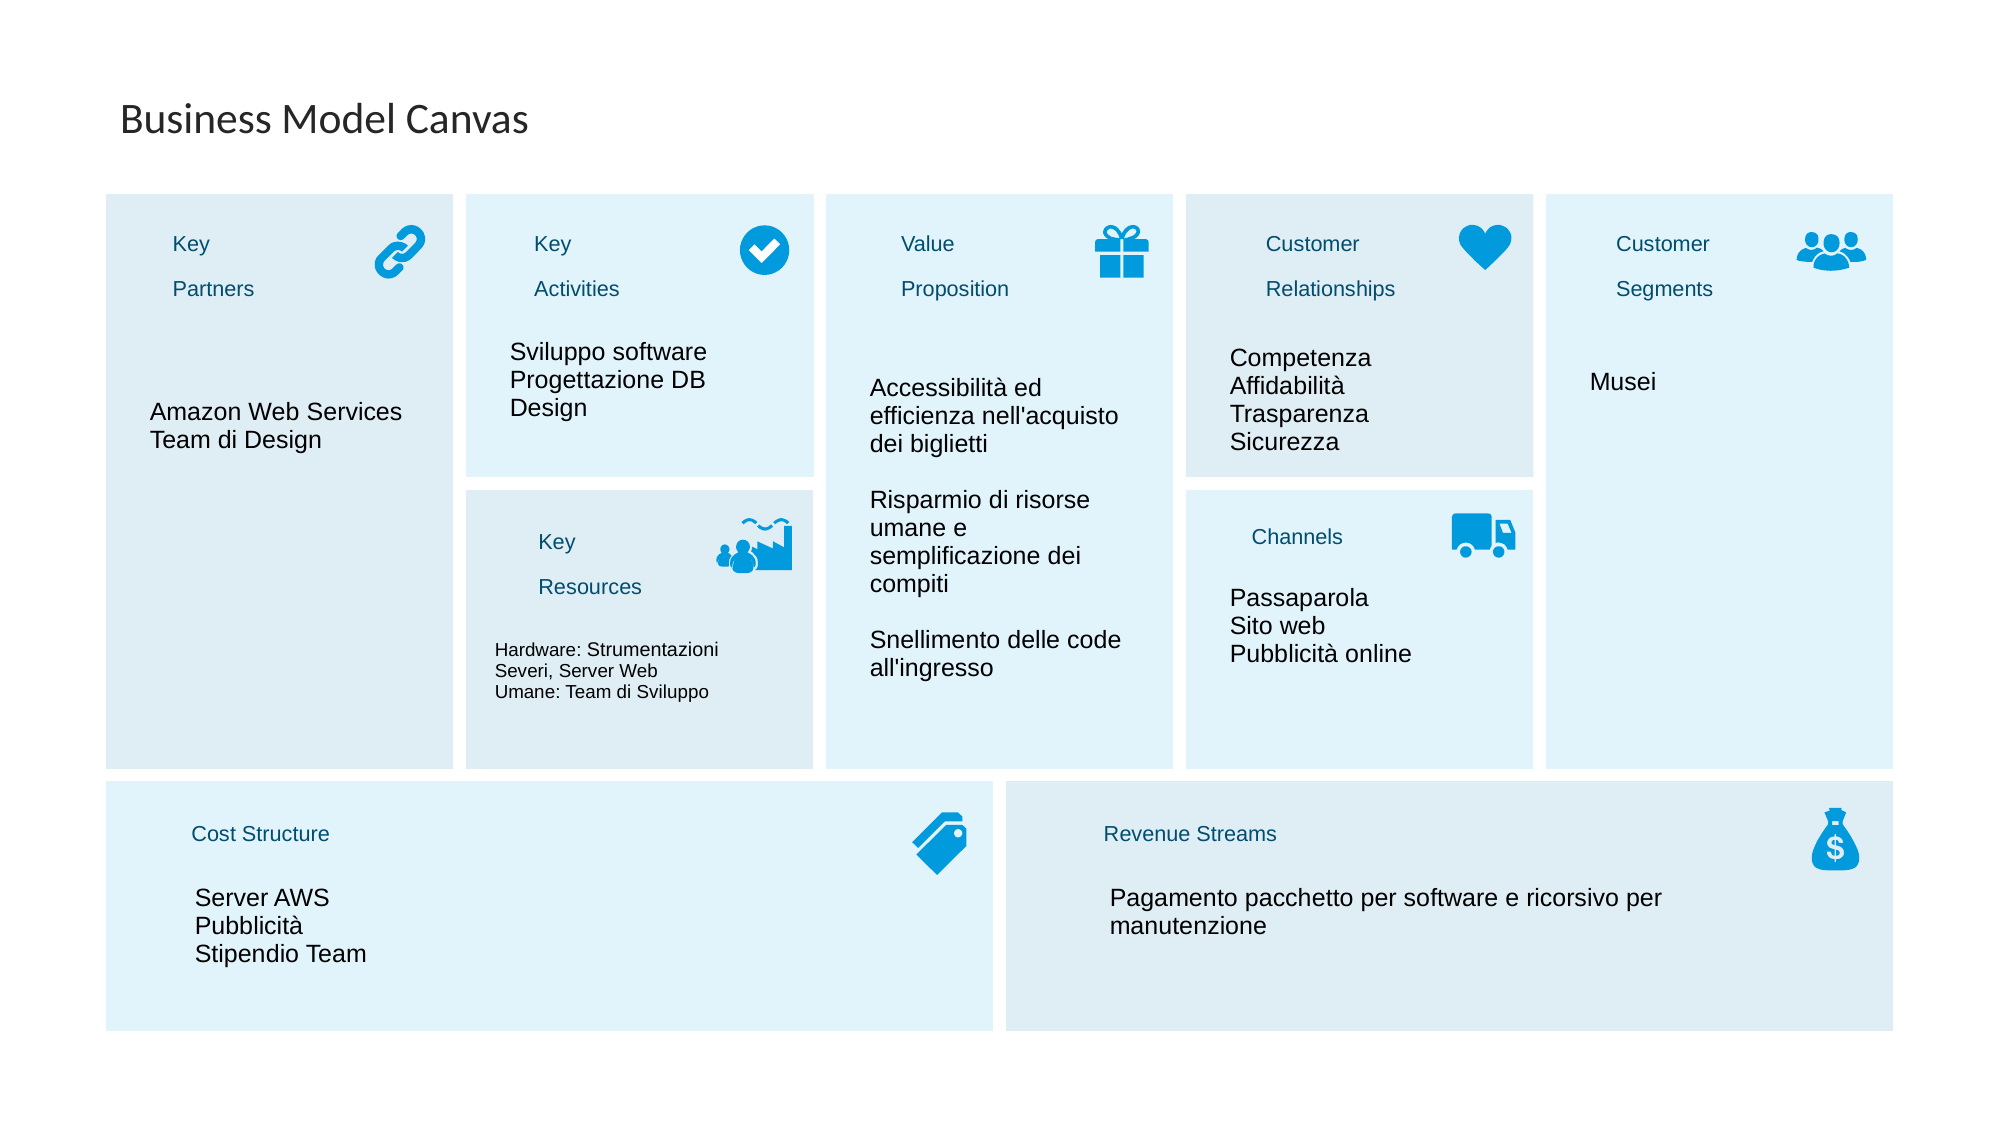

# Business Model Canvas
Key
Partners
Key
Activities
Value
Proposition
Customer
Relationships
Customer
Segments
Sviluppo software
Progettazione DB
Design
Competenza
Affidabilità
Trasparenza
Sicurezza
Musei
Accessibilità ed efficienza nell'acquisto dei biglietti
Risparmio di risorse umane e semplificazione dei compiti
Snellimento delle code all'ingresso
Amazon Web Services
Team di Design
Channels
Key
Resources
Passaparola
Sito web
Pubblicità online
Hardware: Strumentazioni Severi, Server Web
Umane: Team di Sviluppo
Cost Structure
Revenue Streams
Server AWS
Pubblicità
Stipendio Team
Pagamento pacchetto per software e ricorsivo per manutenzione